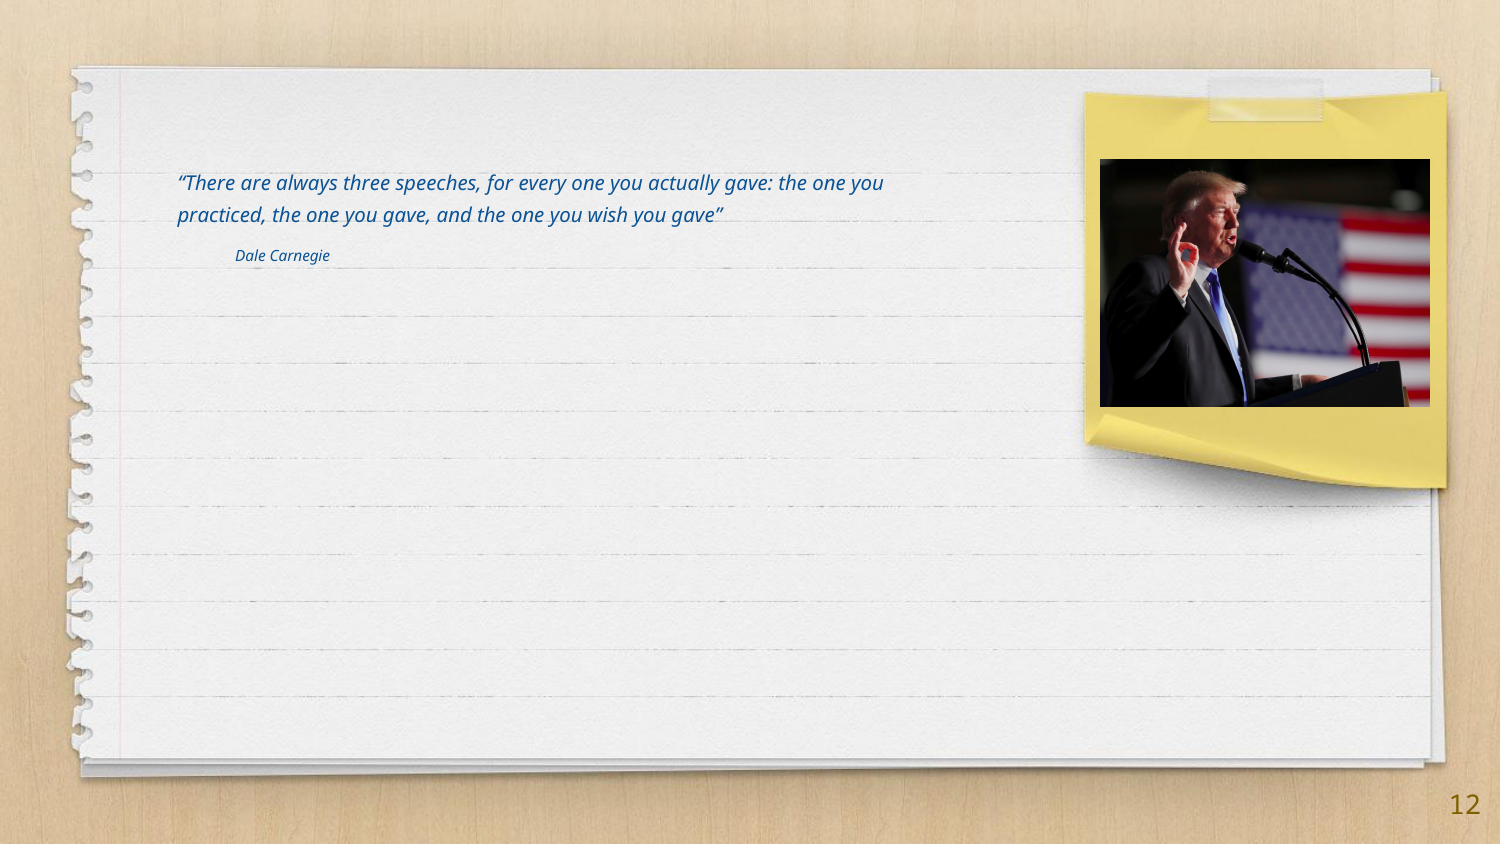

# “There are always three speeches, for every one you actually gave: the one you practiced, the one you gave, and the one you wish you gave”
			 Dale Carnegie